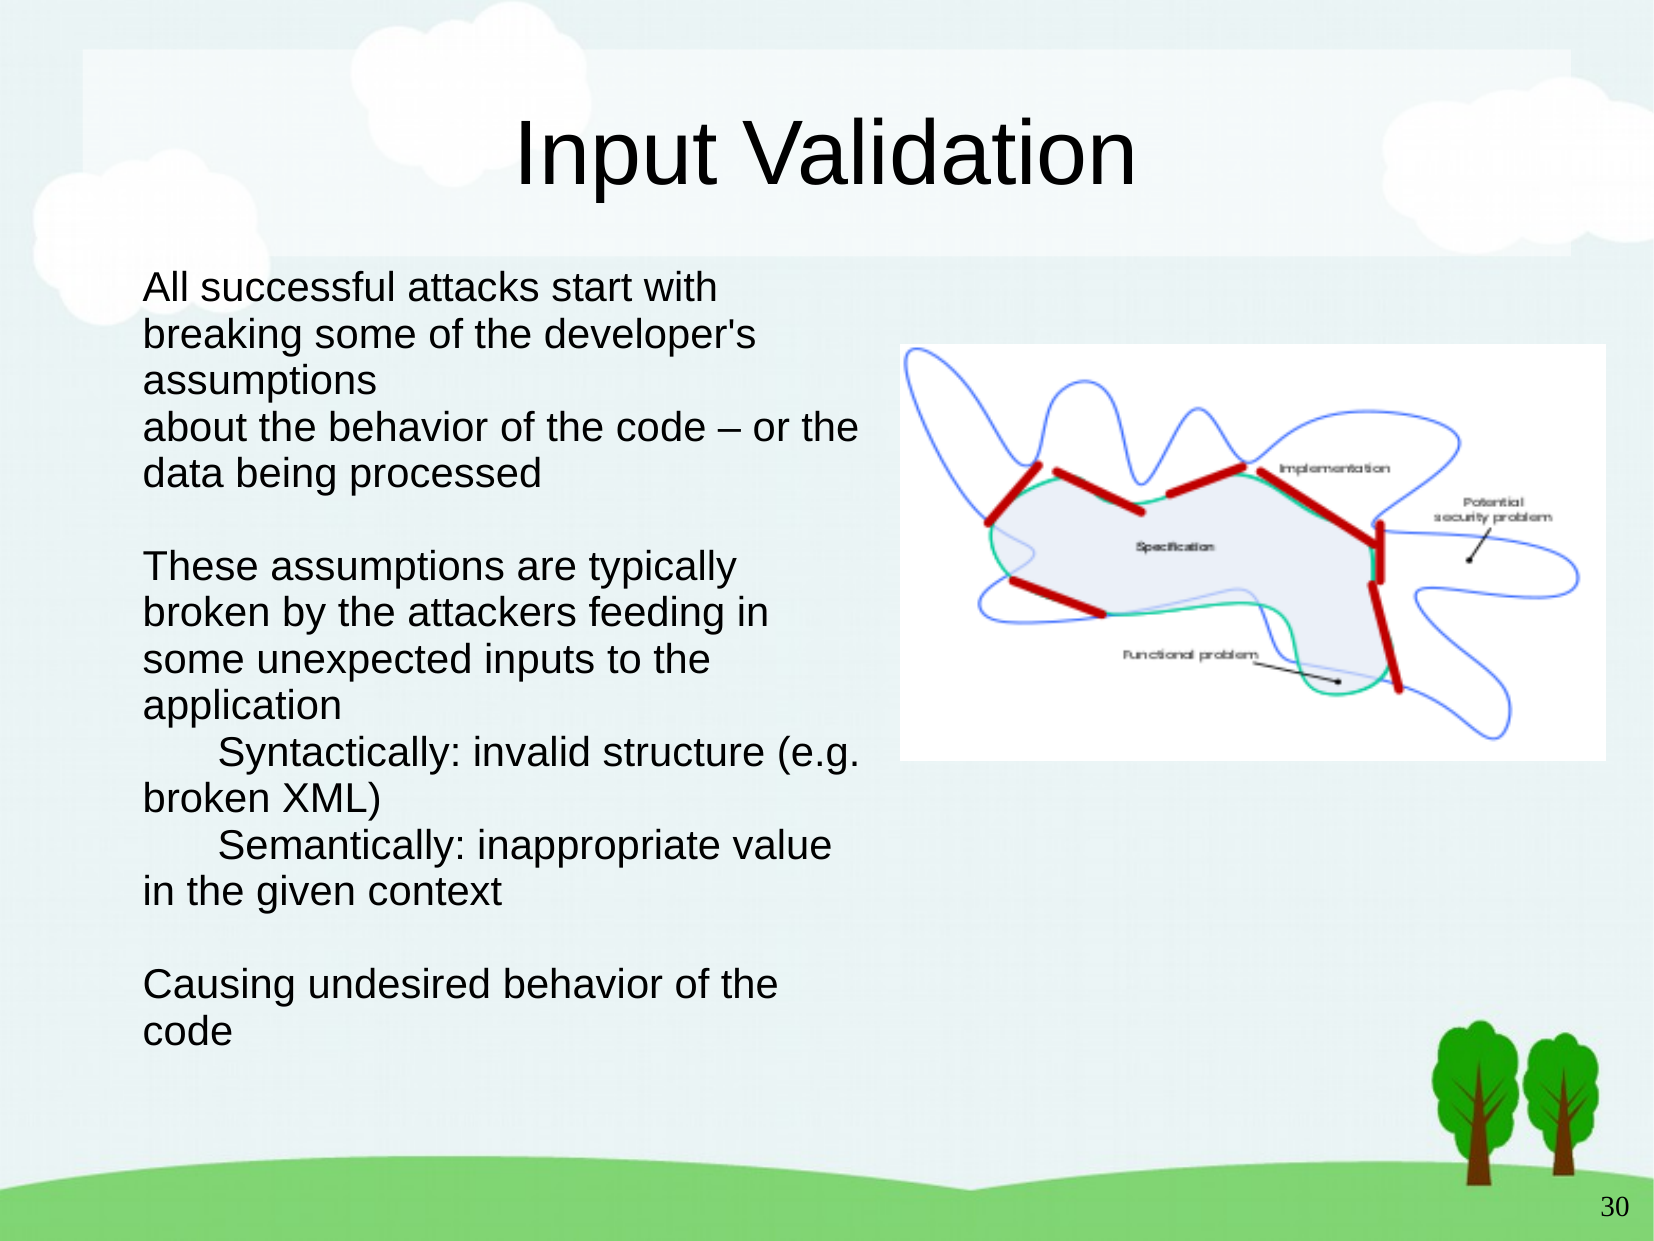

# Input Validation
All successful attacks start with breaking some of the developer's assumptions
about the behavior of the code – or the data being processed
These assumptions are typically broken by the attackers feeding in some unexpected inputs to the application
	Syntactically: invalid structure (e.g. broken XML)
	Semantically: inappropriate value in the given context
Causing undesired behavior of the code
30